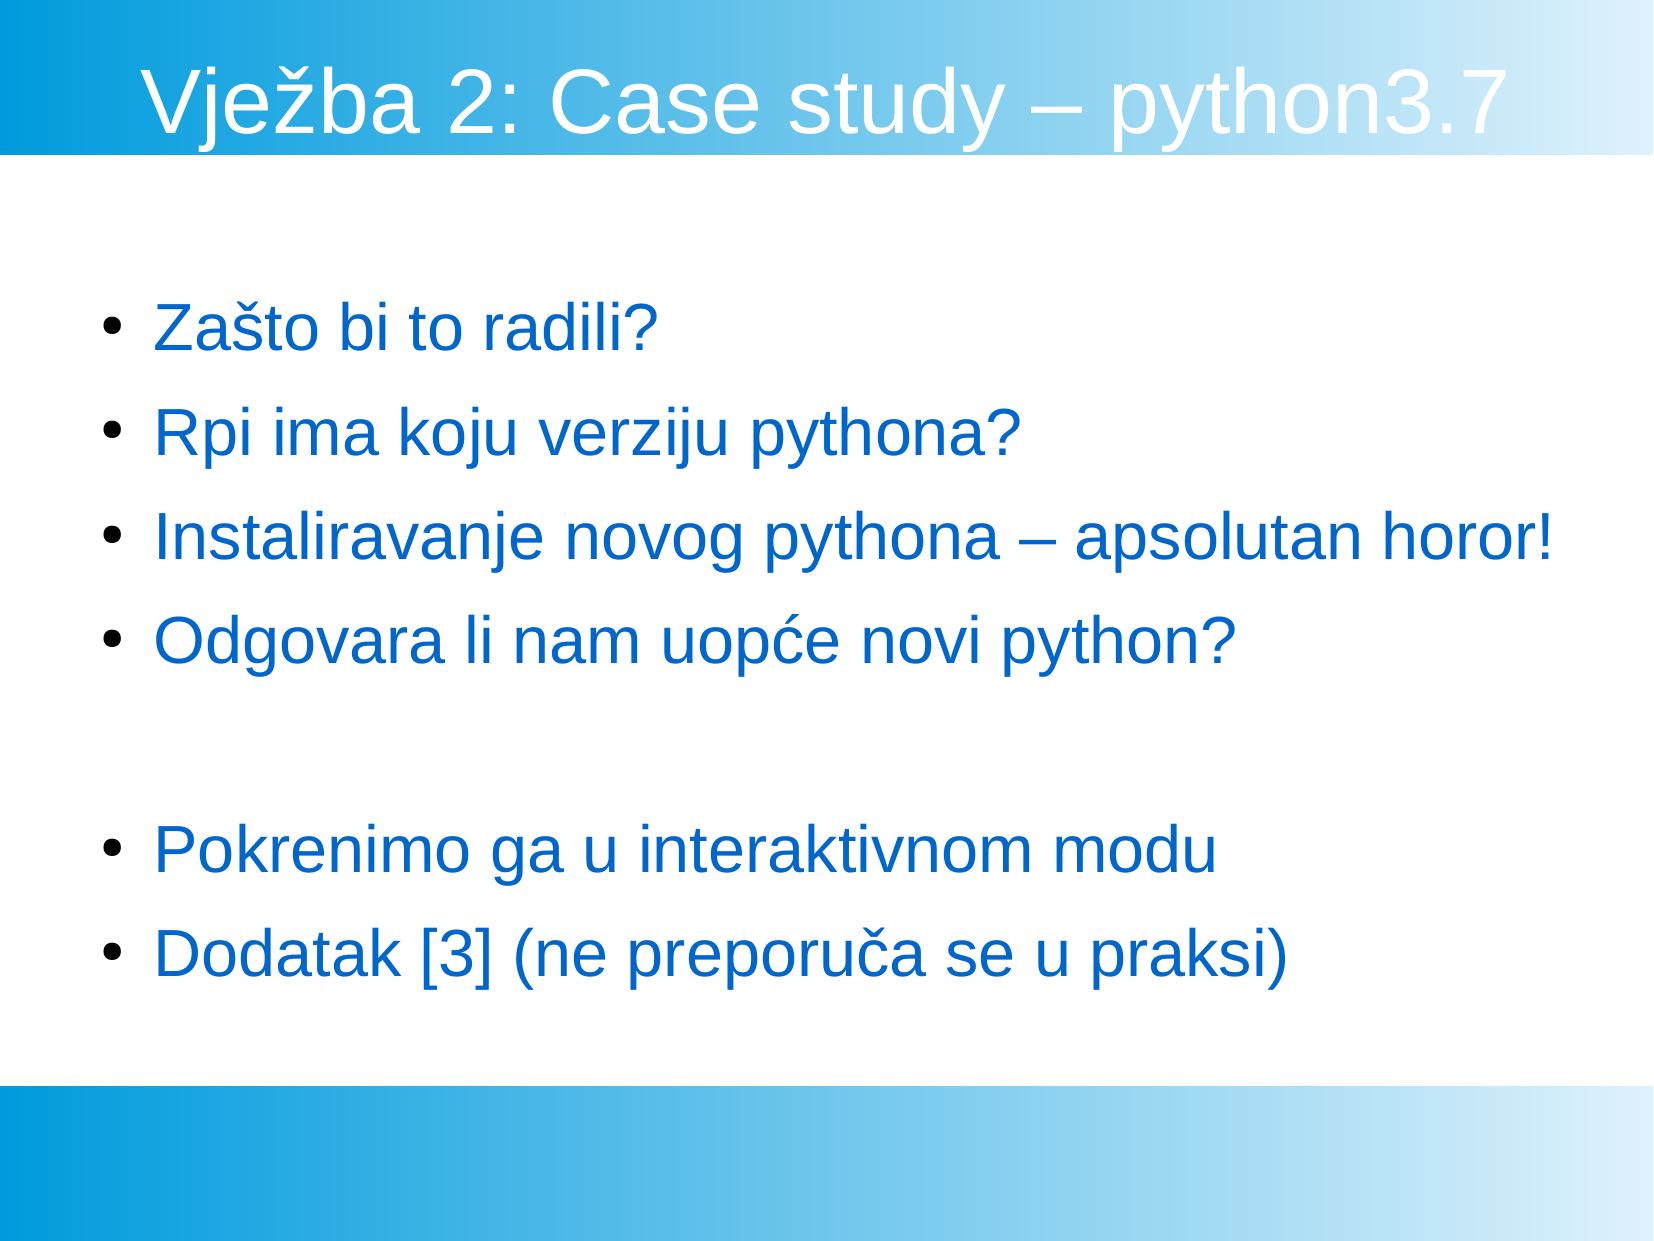

# Vježba 2: Case study – python3.7
Zašto bi to radili?
Rpi ima koju verziju pythona?
Instaliravanje novog pythona – apsolutan horor!
Odgovara li nam uopće novi python?
Pokrenimo ga u interaktivnom modu
Dodatak [3] (ne preporuča se u praksi)